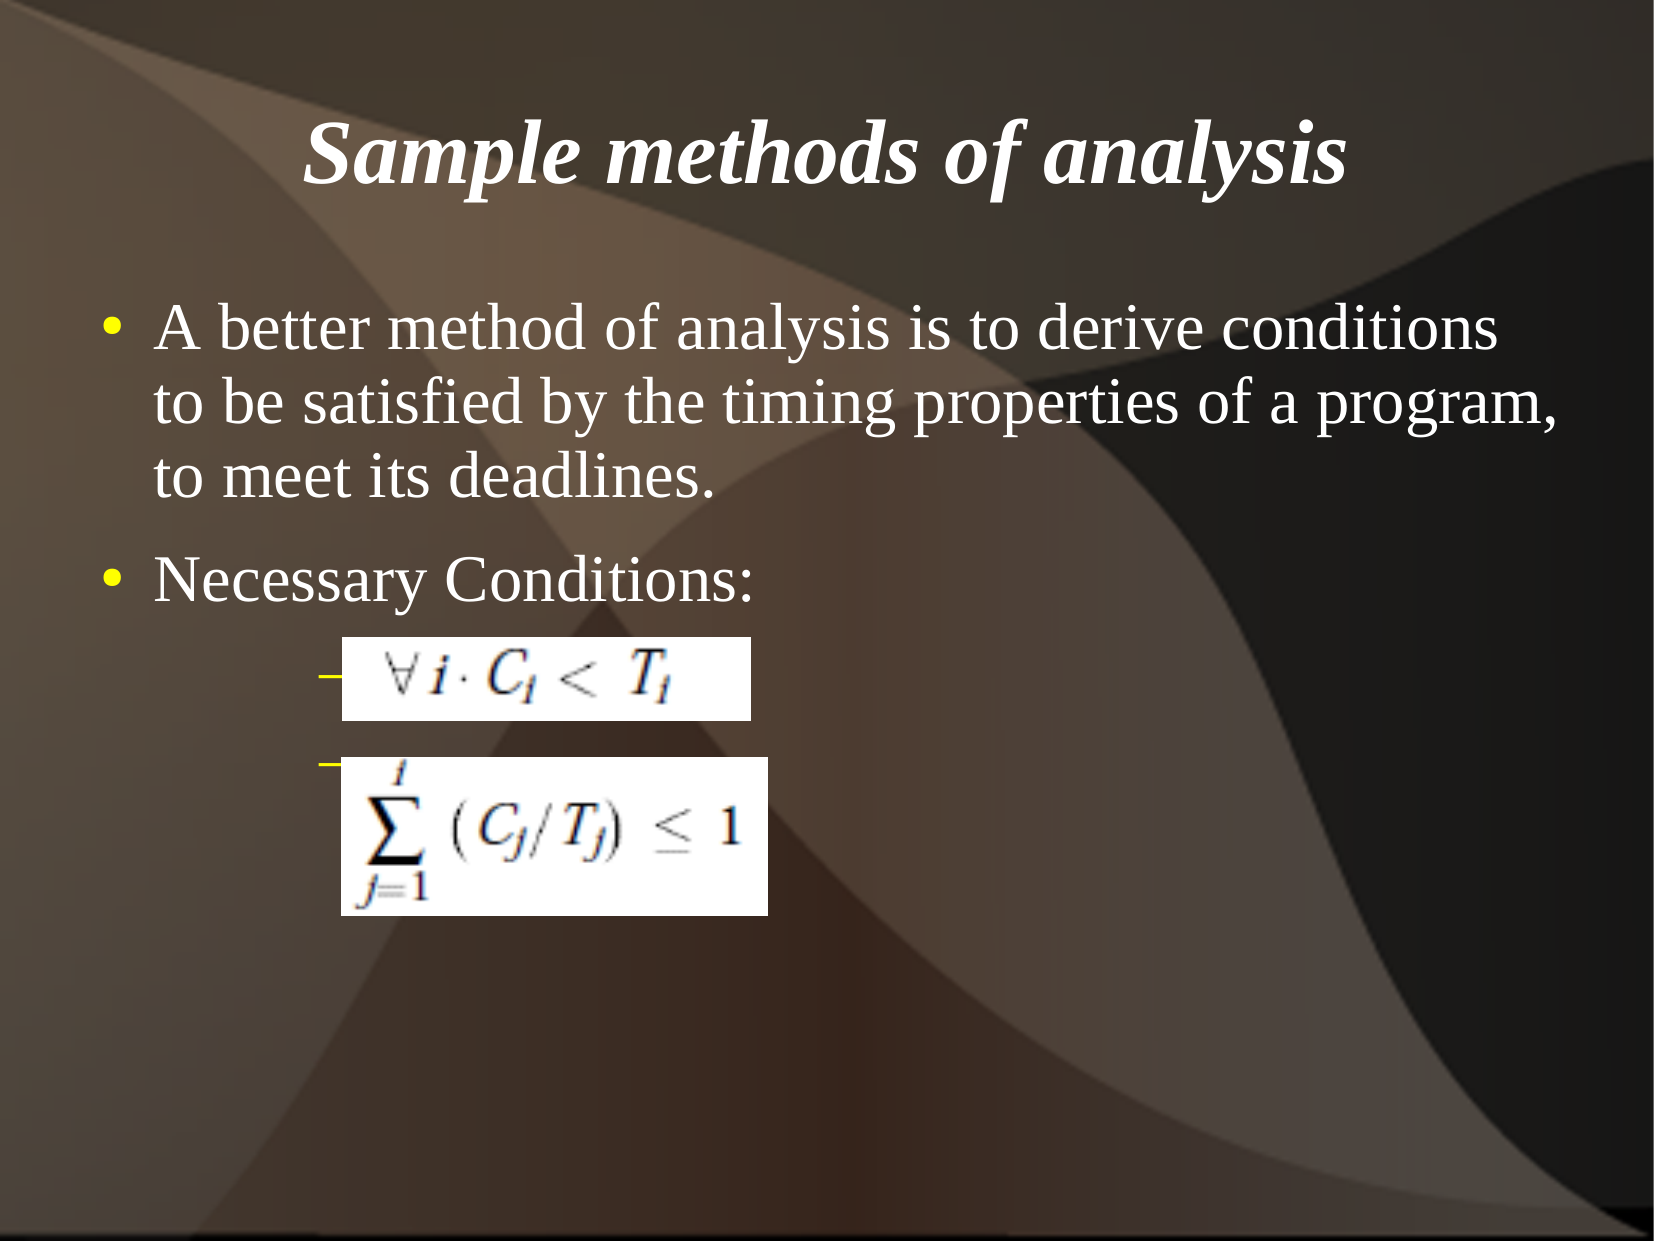

# Sample methods of analysis
A better method of analysis is to derive conditions to be satisfied by the timing properties of a program, to meet its deadlines.
Necessary Conditions: